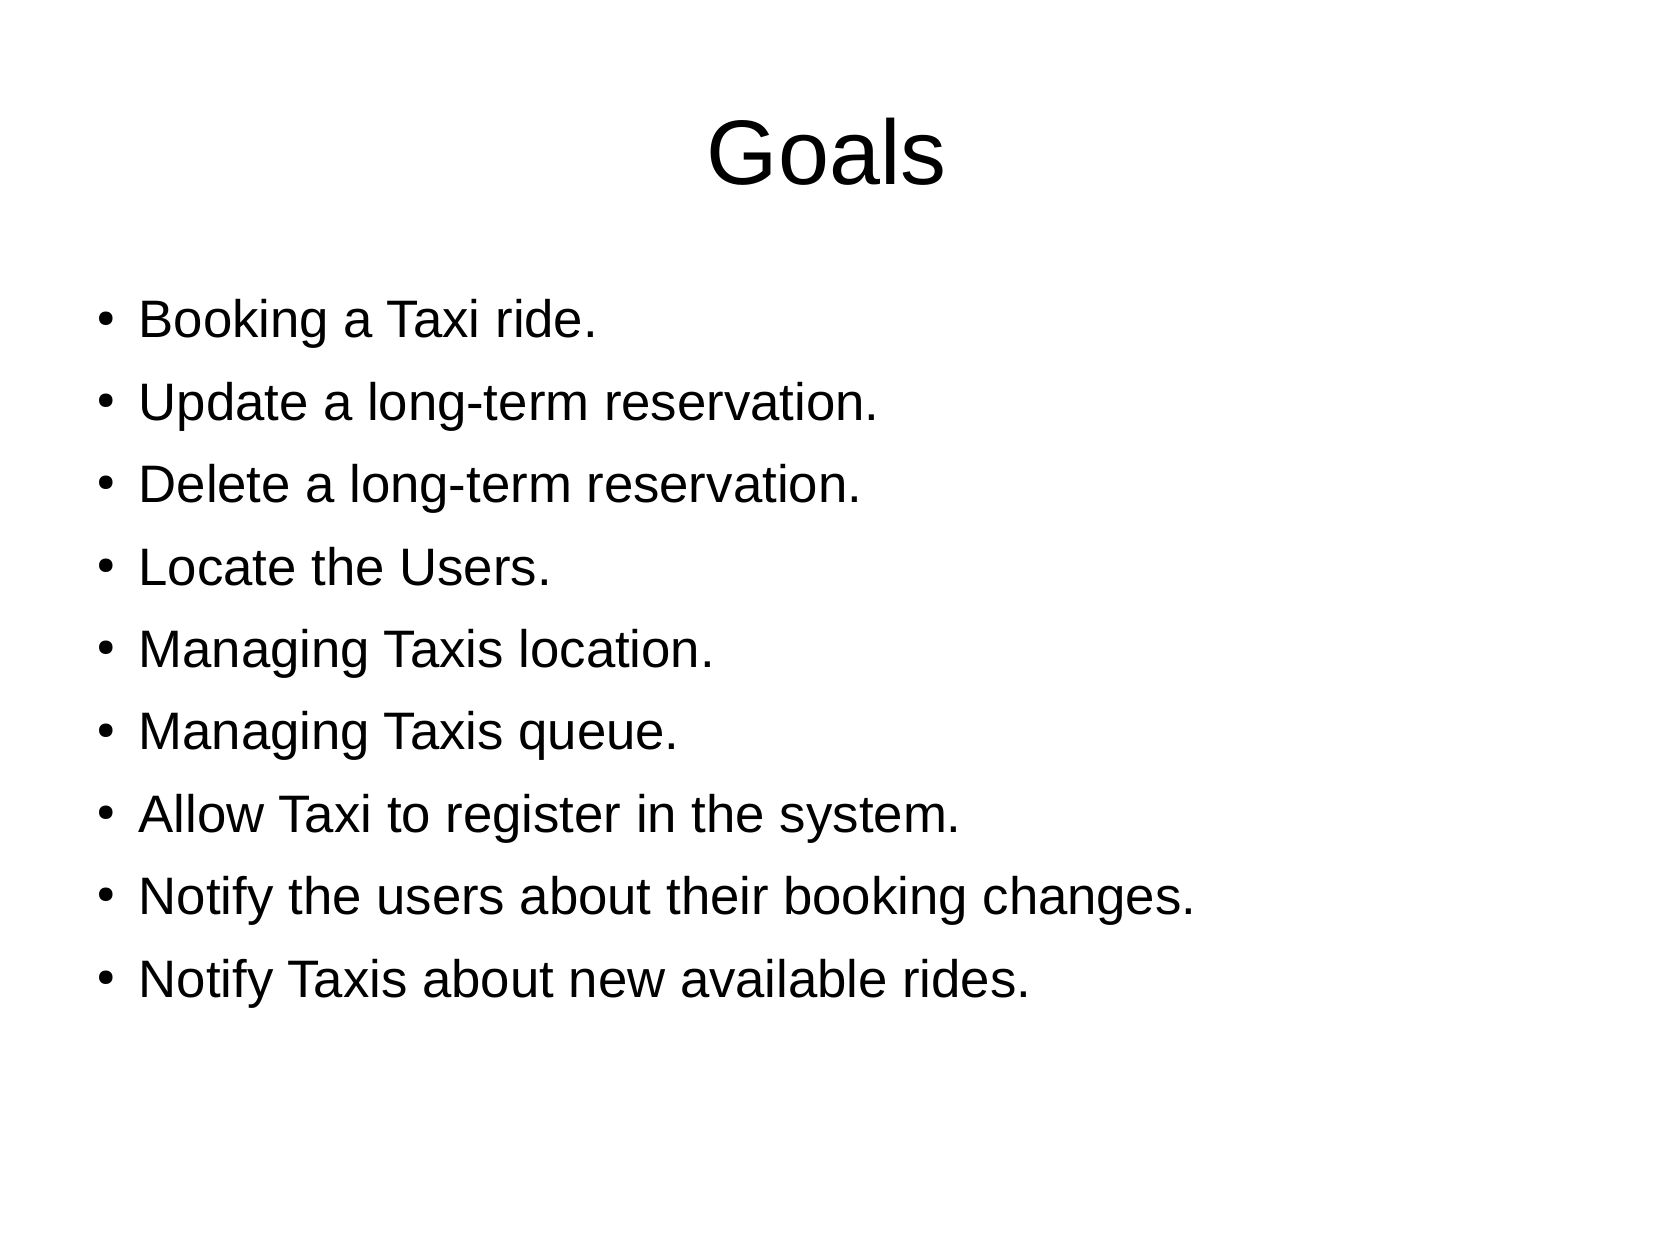

# Goals
Booking a Taxi ride.
Update a long-term reservation.
Delete a long-term reservation.
Locate the Users.
Managing Taxis location.
Managing Taxis queue.
Allow Taxi to register in the system.
Notify the users about their booking changes.
Notify Taxis about new available rides.